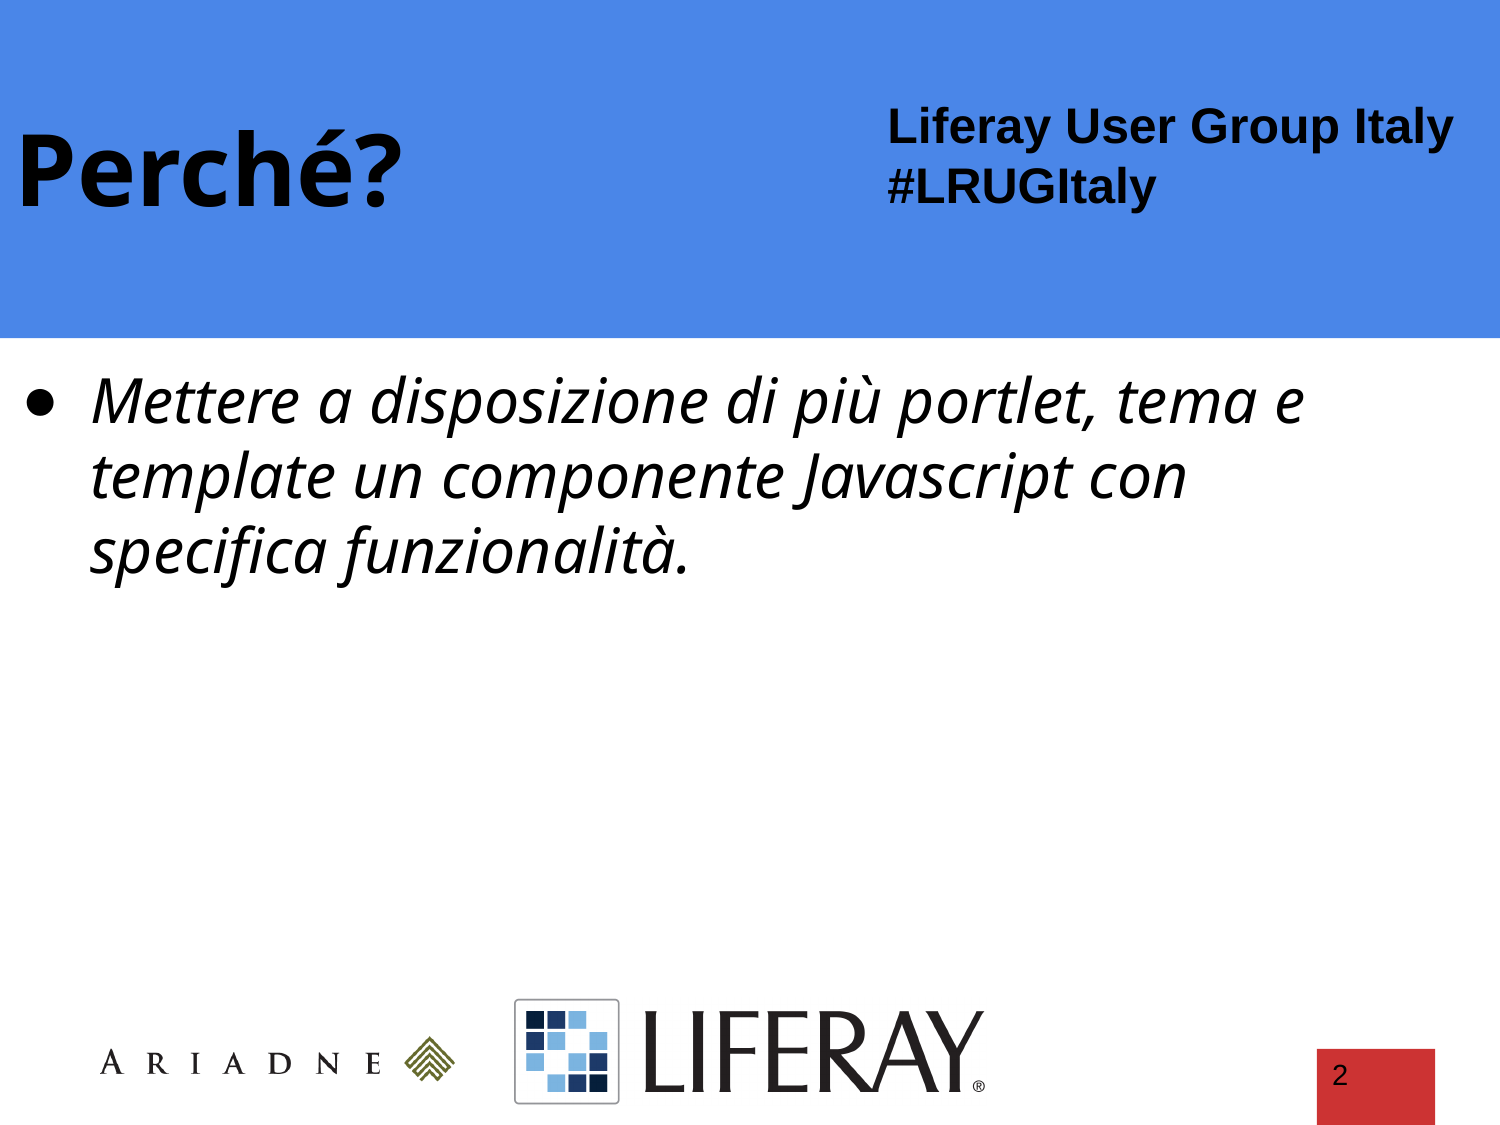

# Perché?
Liferay User Group Italy
#LRUGItaly
Mettere a disposizione di più portlet, tema e template un componente Javascript con specifica funzionalità.